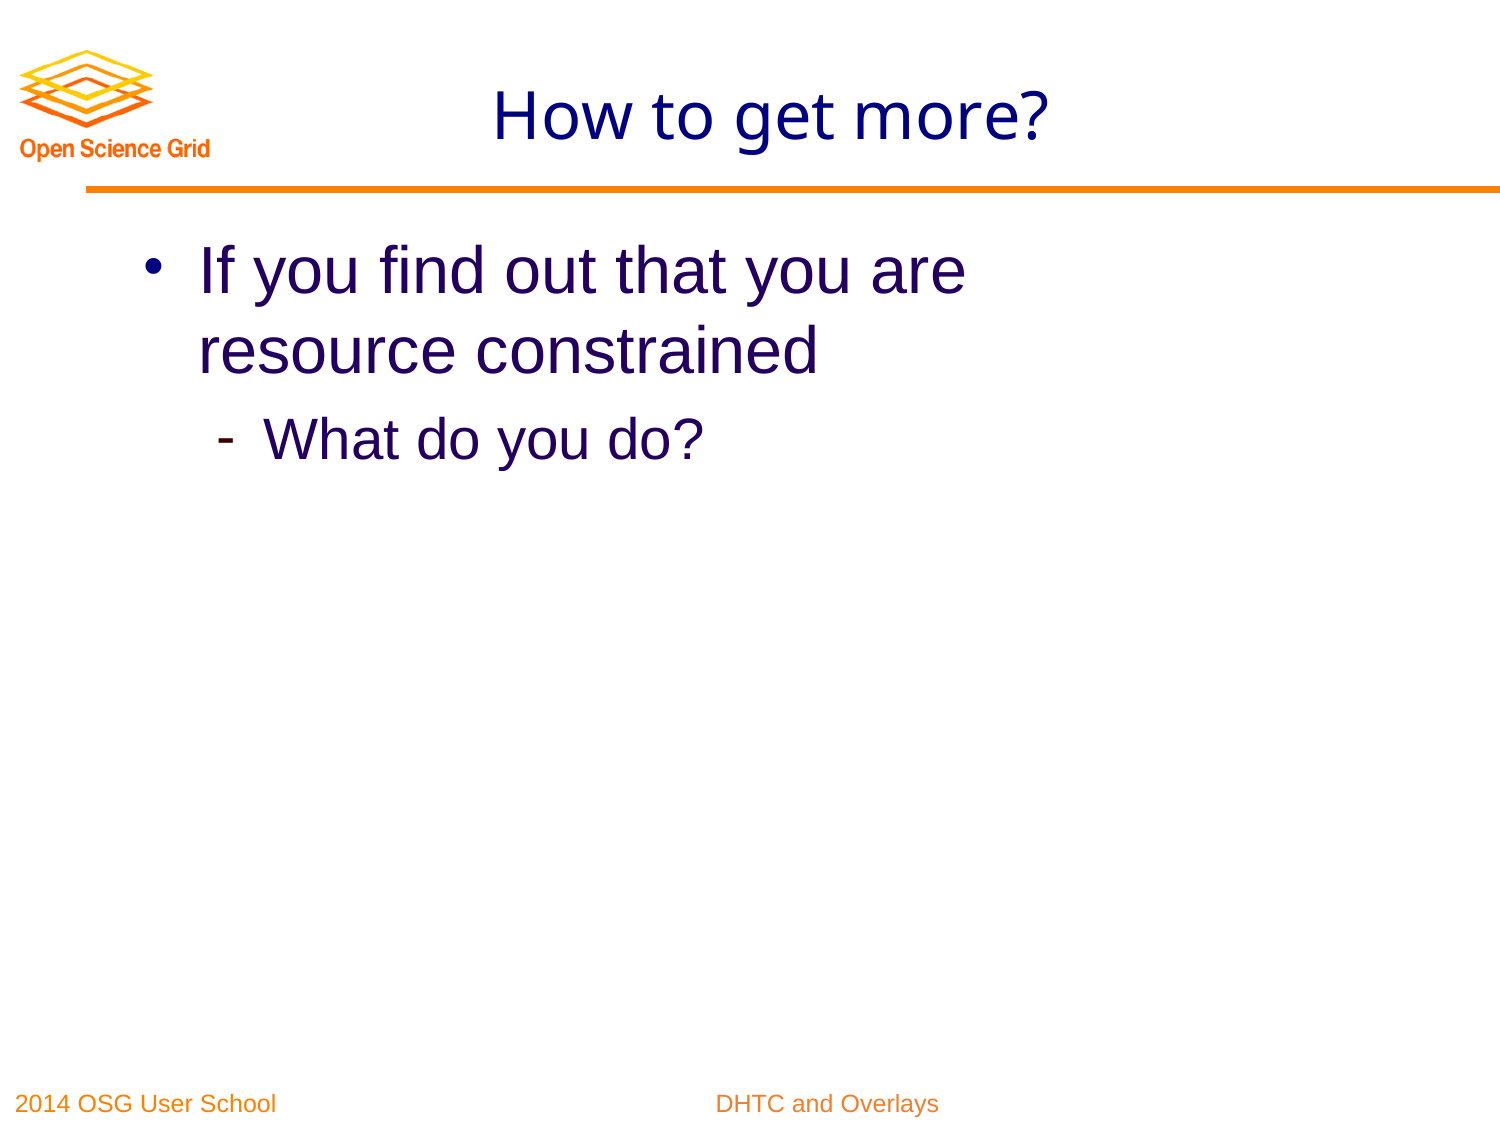

# How to get more?
If you find out that you are
resource constrained
What do you do?